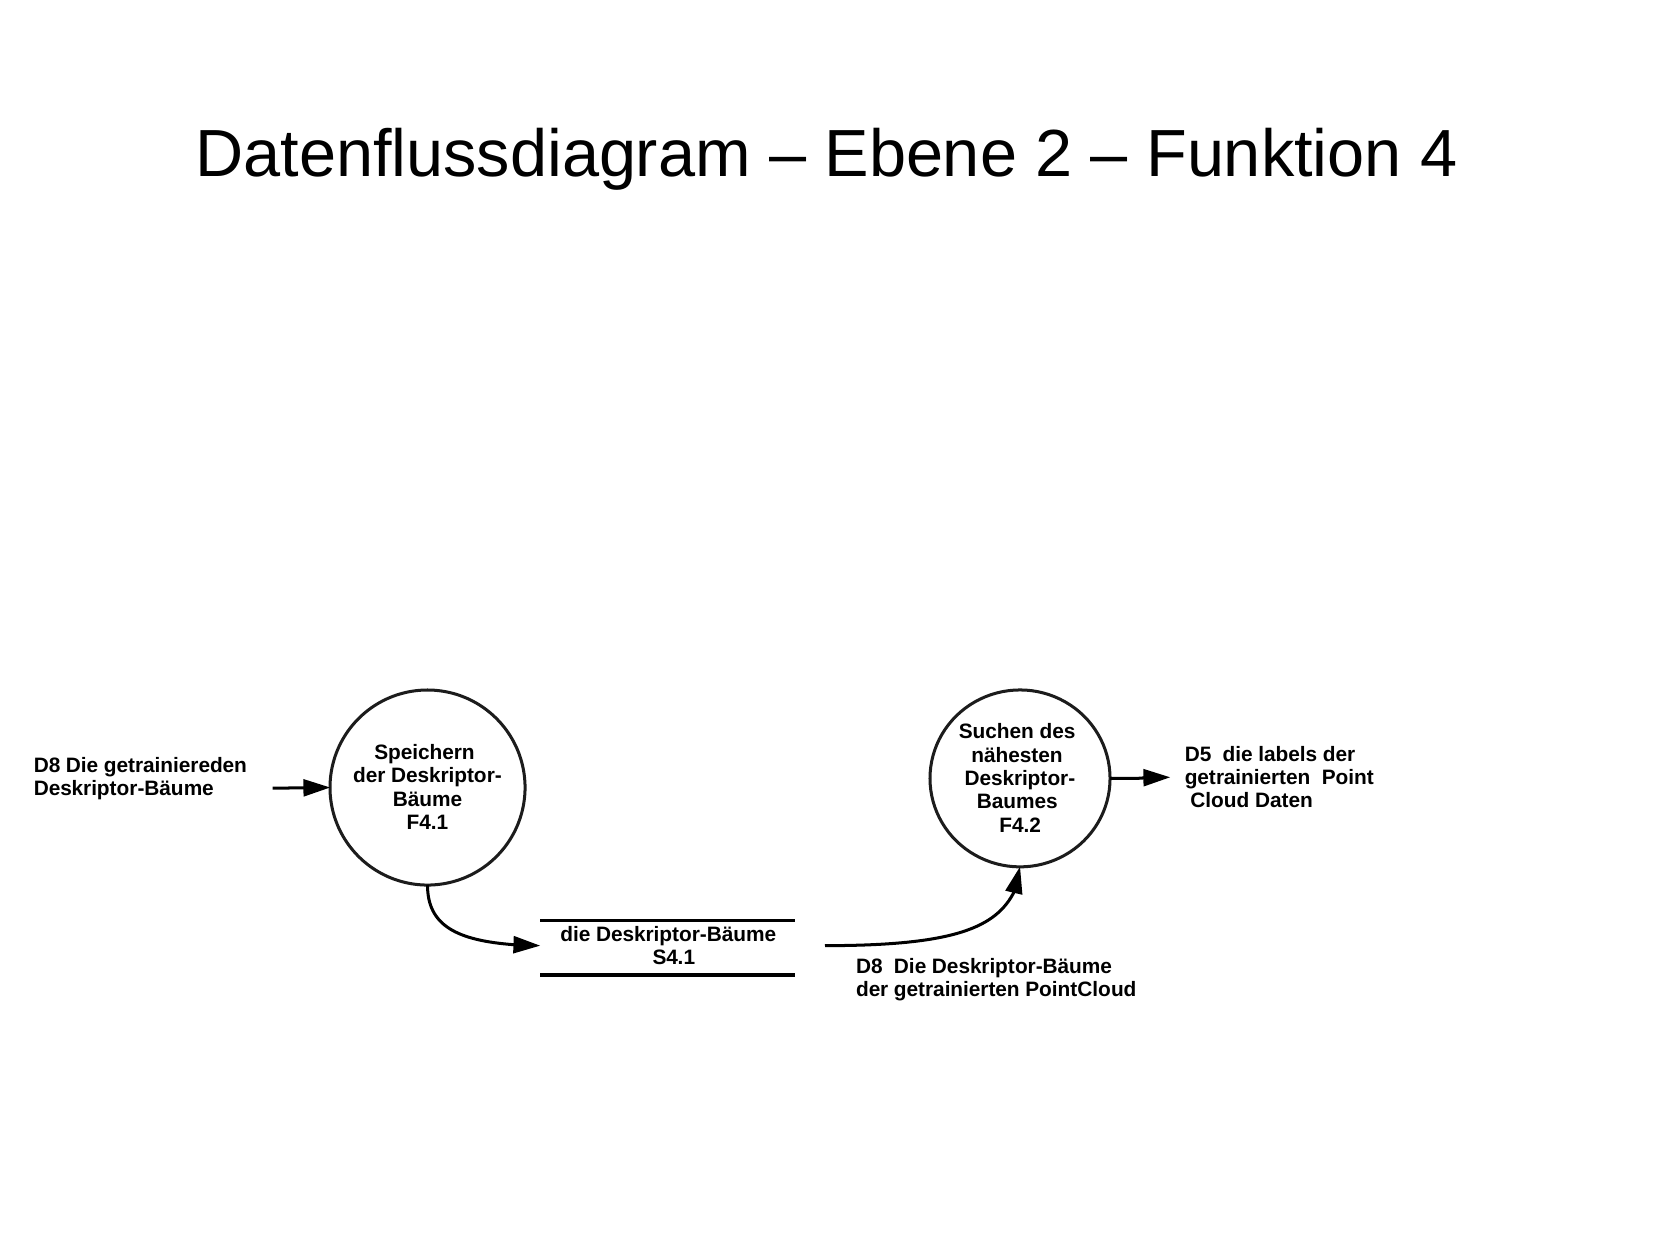

# Datenflussdiagram – Ebene 2 – Funktion 4
Speichern
der Deskriptor-
Bäume
F4.1
Suchen des
nähesten
Deskriptor-
Baumes
F4.2
D5 die labels der
getrainierten Point
 Cloud Daten
D8 Die getrainiereden Deskriptor-Bäume
 die Deskriptor-Bäume
 S4.1
D8 Die Deskriptor-Bäume
der getrainierten PointCloud